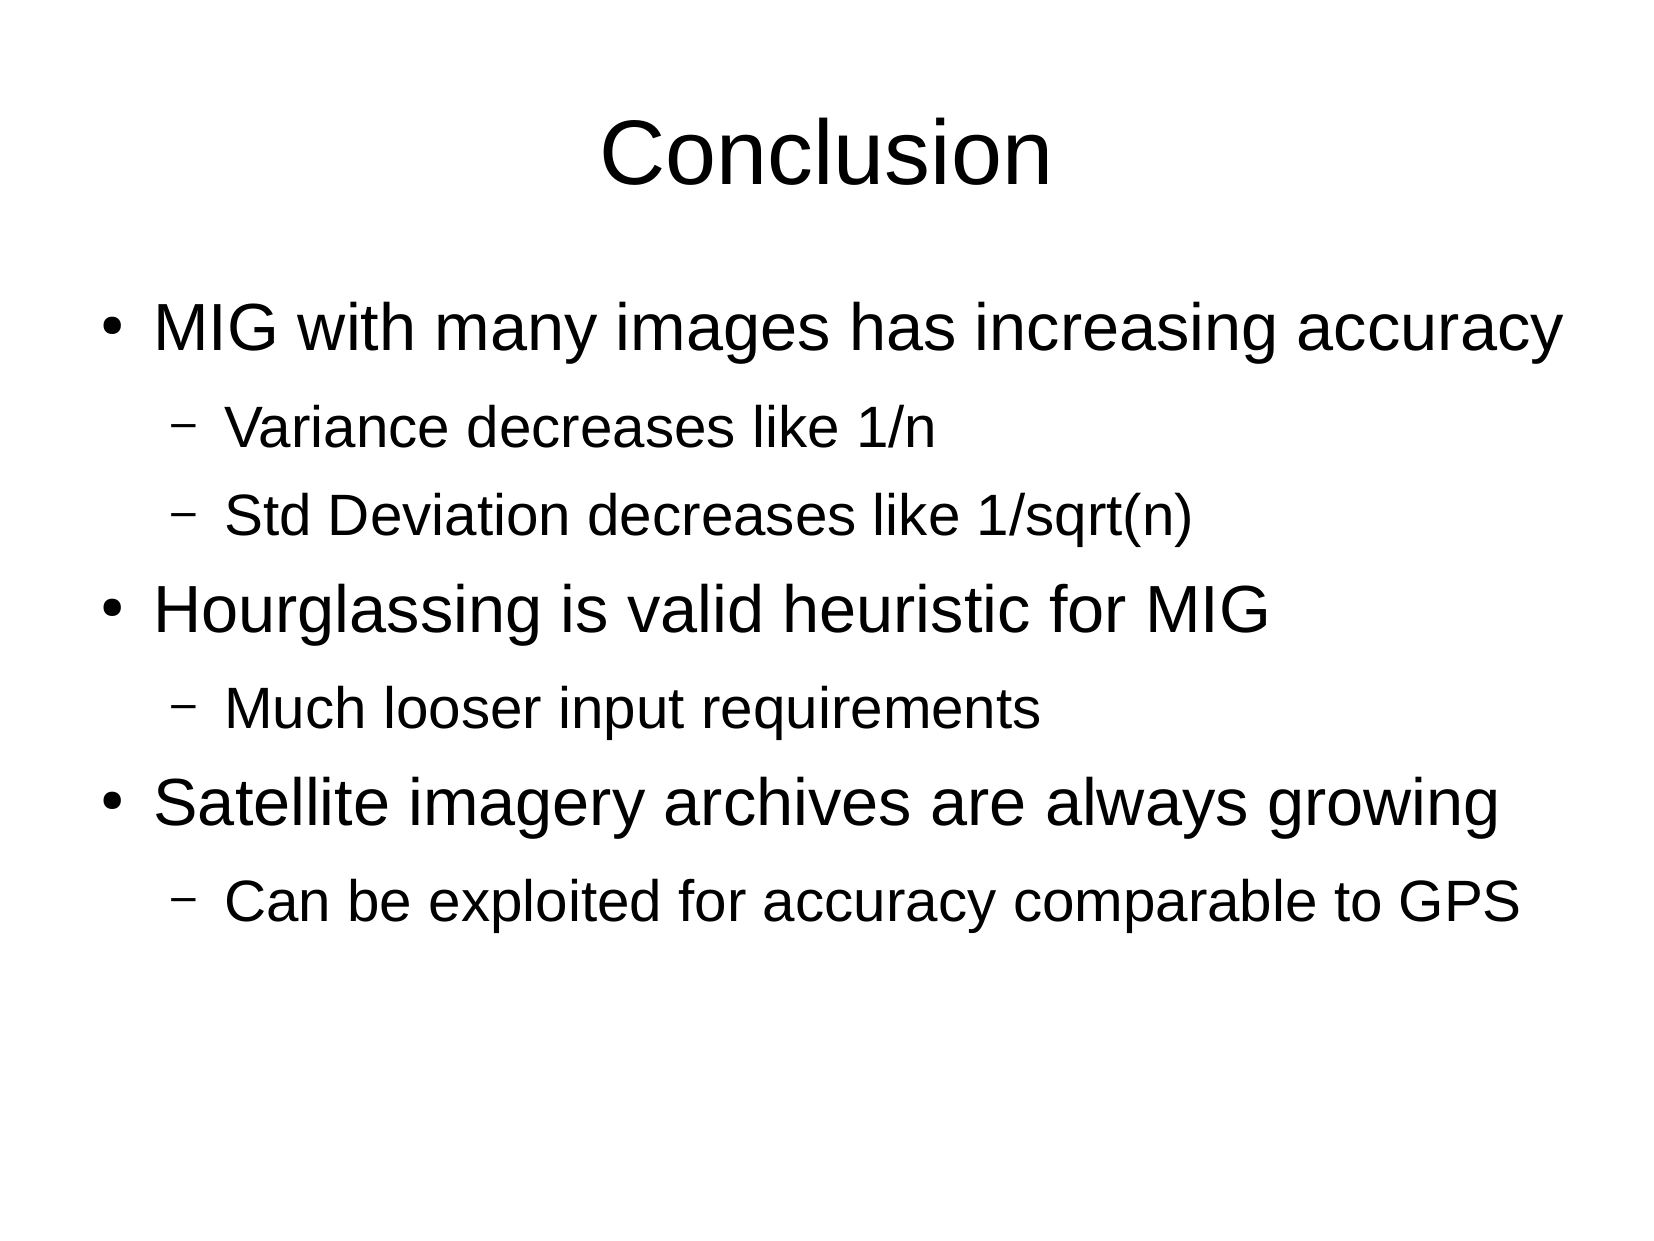

# Conclusion
MIG with many images has increasing accuracy
Variance decreases like 1/n
Std Deviation decreases like 1/sqrt(n)
Hourglassing is valid heuristic for MIG
Much looser input requirements
Satellite imagery archives are always growing
Can be exploited for accuracy comparable to GPS